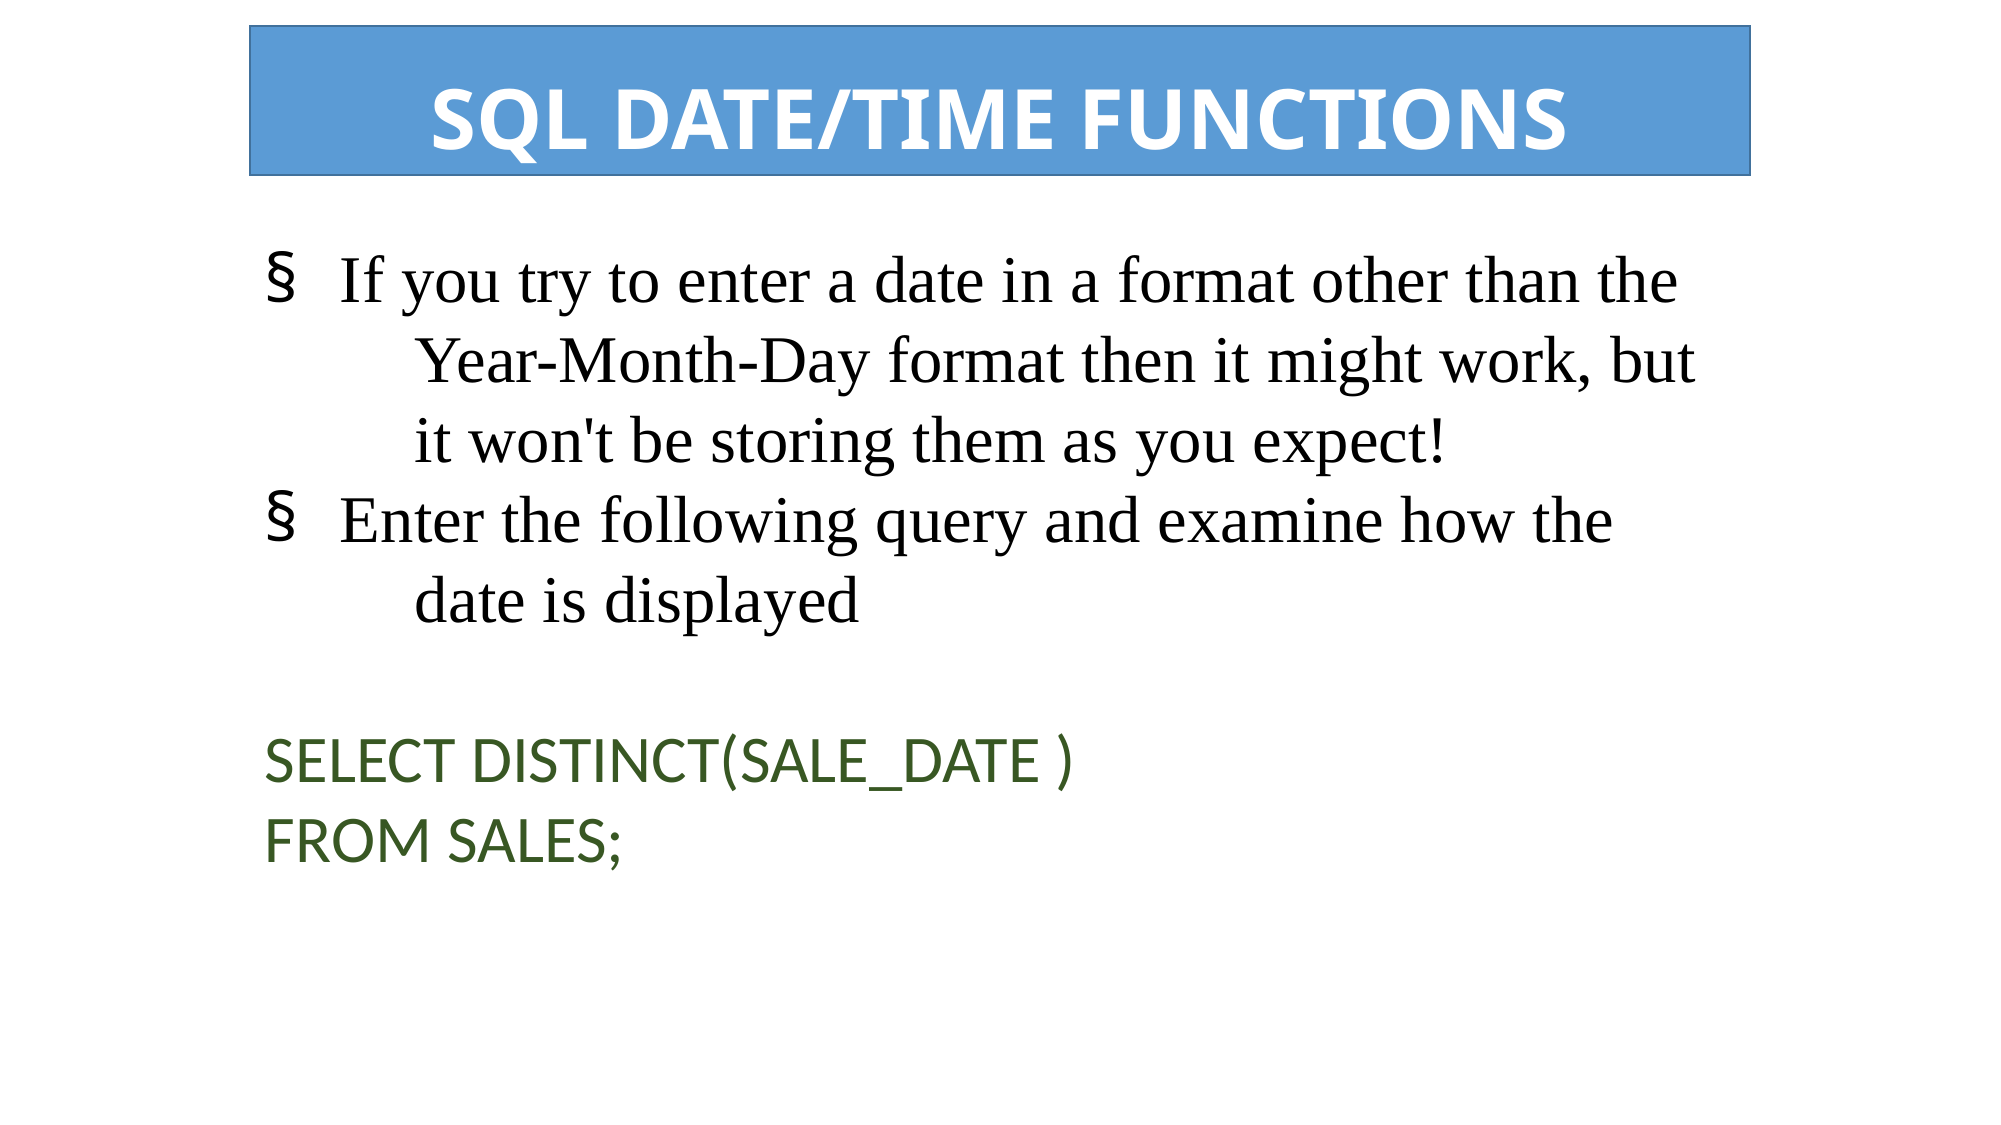

# SQL DATE/TIME FUNCTIONS
If you try to enter a date in a format other than the Year-Month-Day format then it might work, but it won't be storing them as you expect!
Enter the following query and examine how the date is displayed
SELECT DISTINCT(SALE_DATE )
FROM SALES;